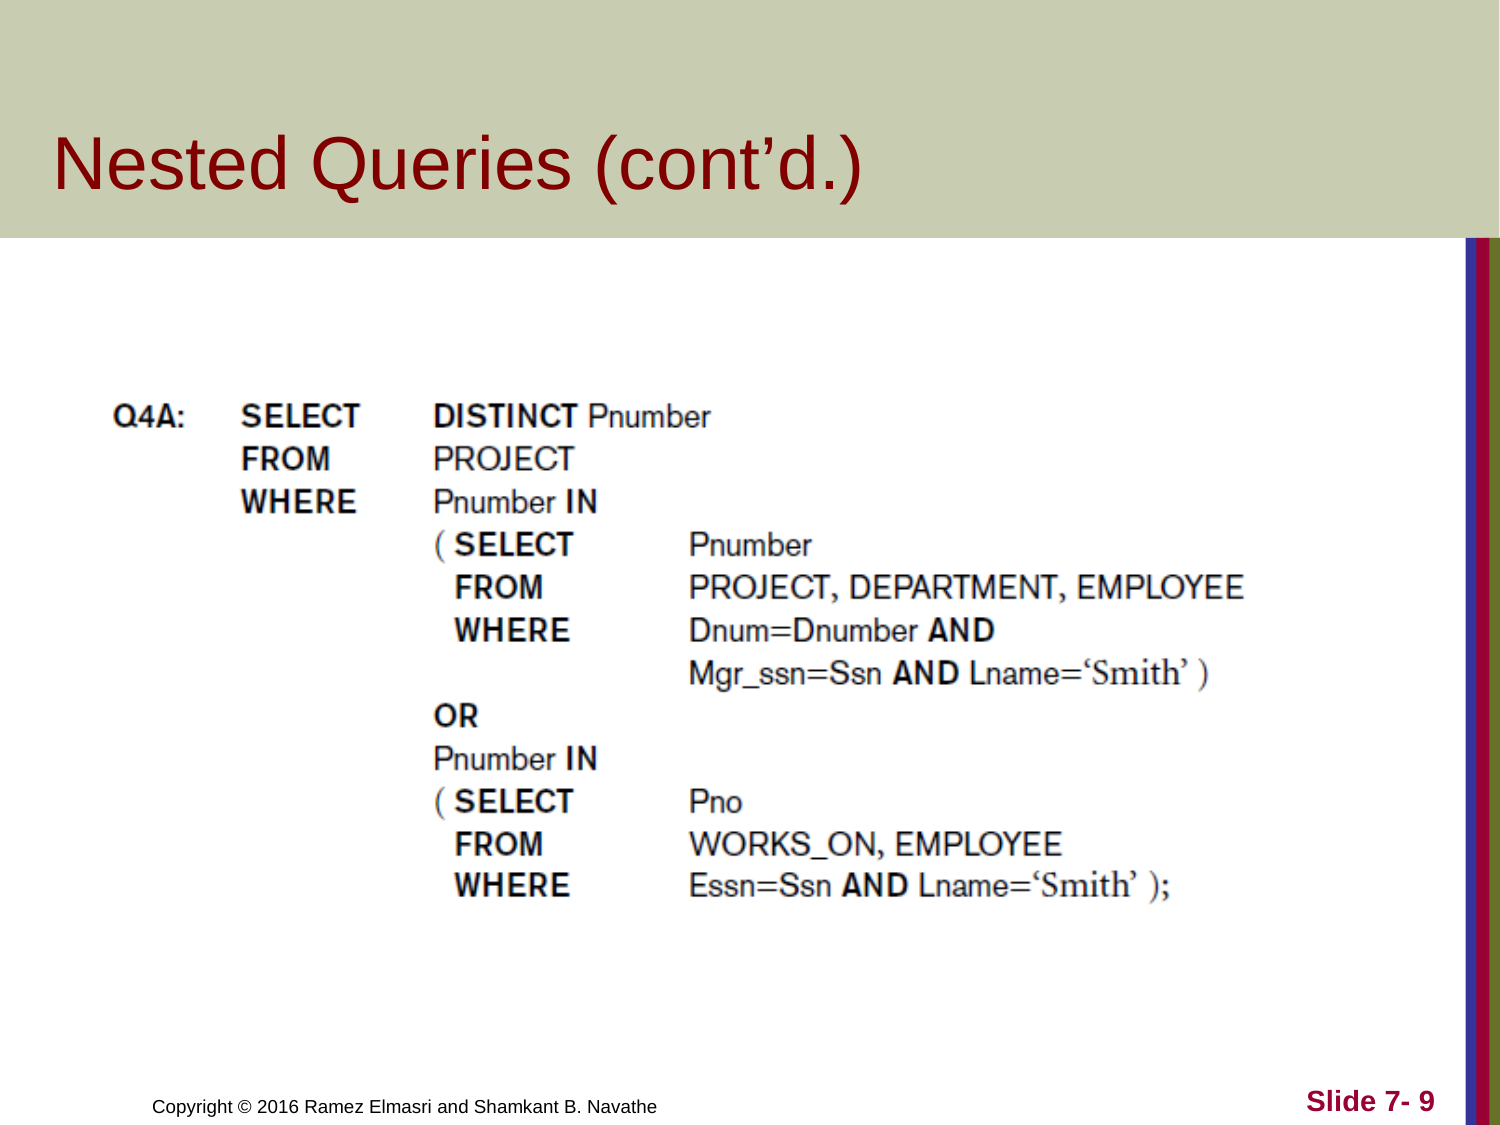

# Nested Queries (cont’d.)
Slide 7- 9